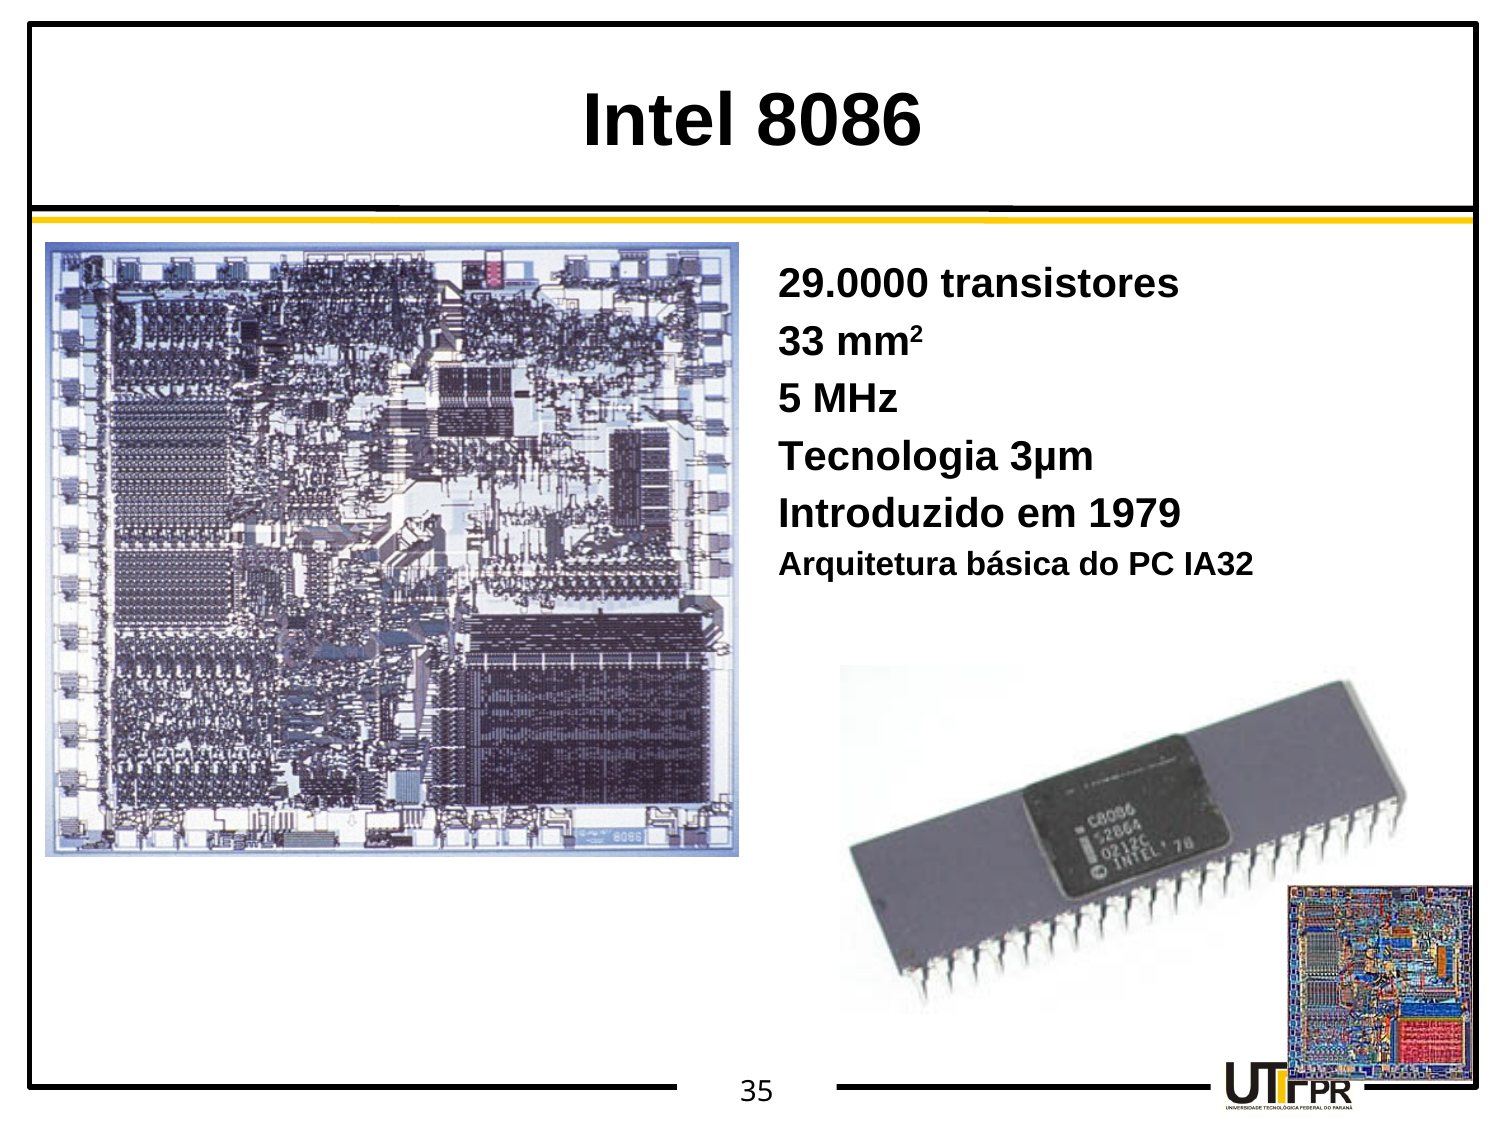

Intel 8086
# 29.0000 transistores
33 mm2
5 MHz
Tecnologia 3µm
Introduzido em 1979
Arquitetura básica do PC IA32